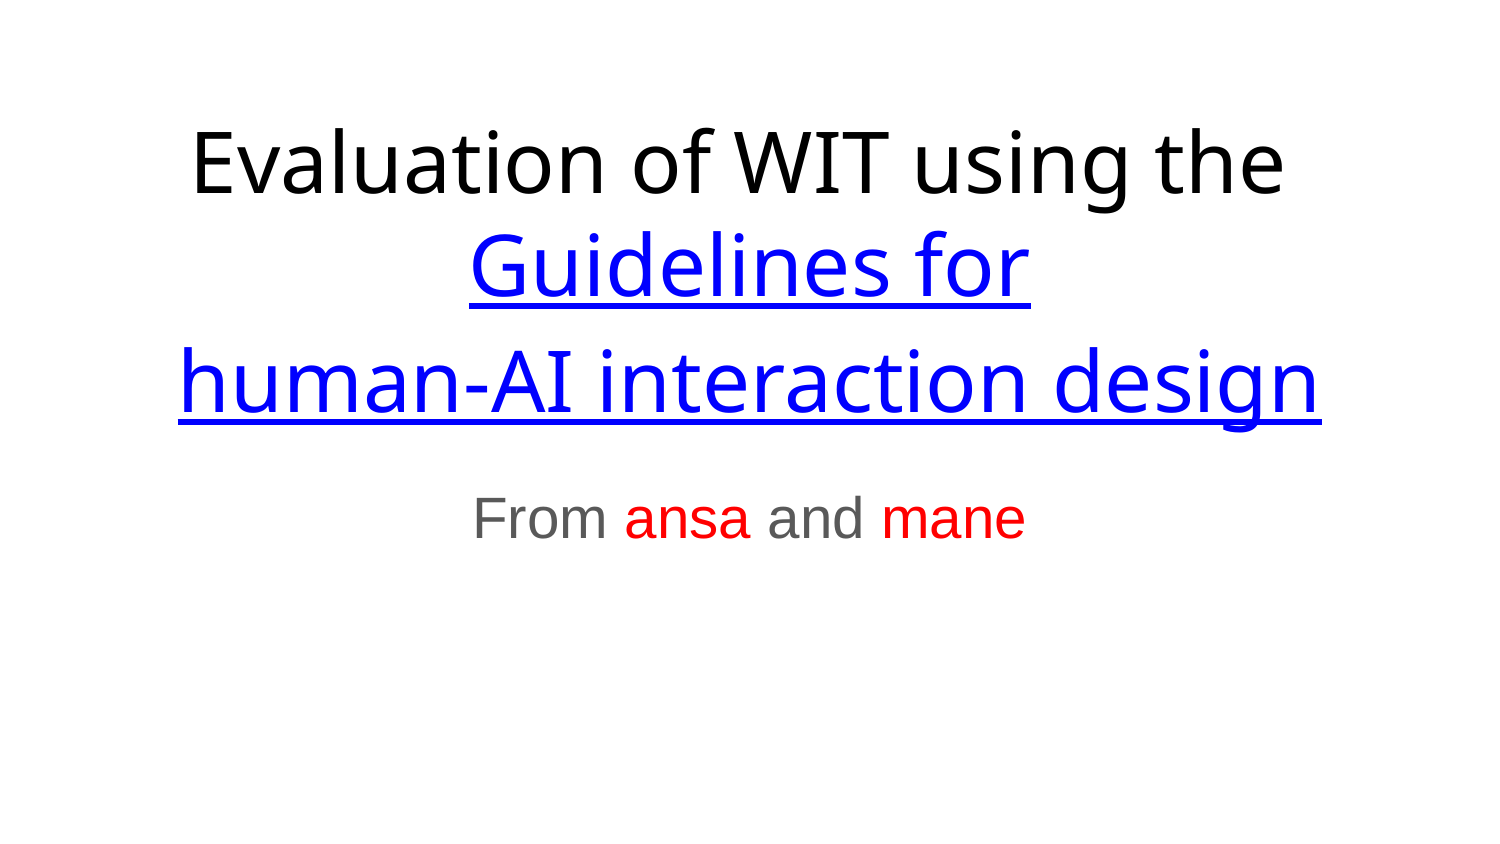

Evaluation of WIT using the Guidelines for
human-AI interaction design
From ansa and mane